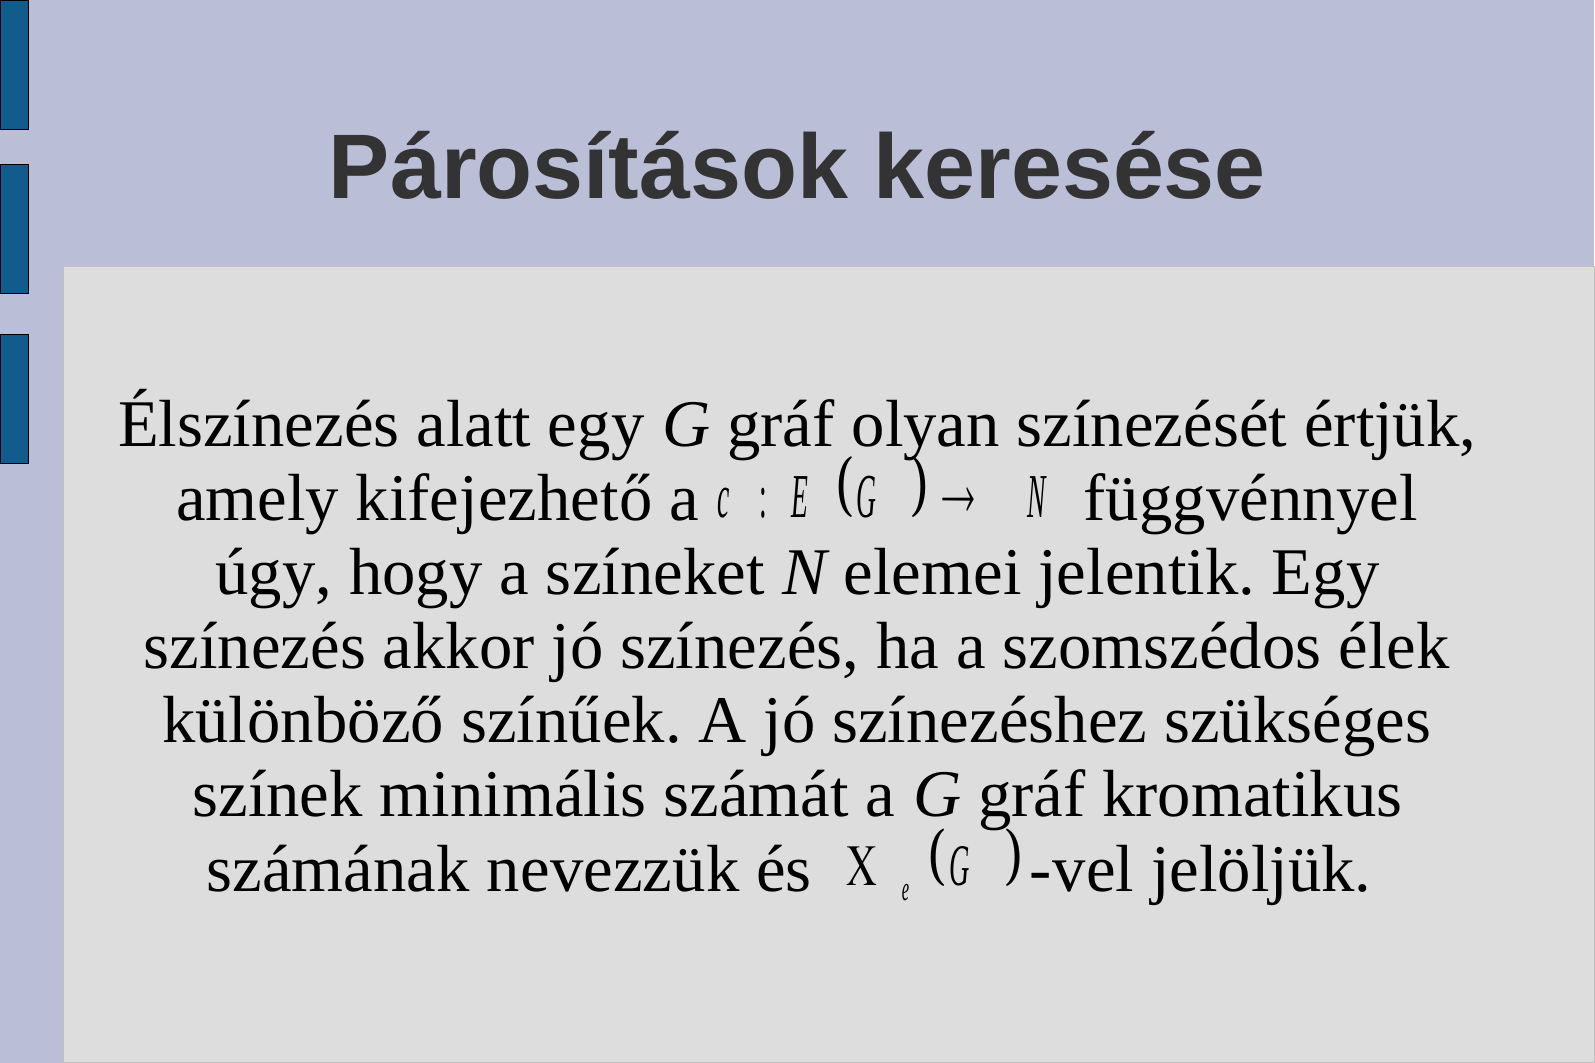

# Párosítások keresése
Élszínezés alatt egy G gráf olyan színezését értjük, amely kifejezhető a függvénnyel úgy, hogy a színeket N elemei jelentik. Egy színezés akkor jó színezés, ha a szomszédos élek különböző színűek. A jó színezéshez szükséges színek minimális számát a G gráf kromatikus számának nevezzük és -vel jelöljük.